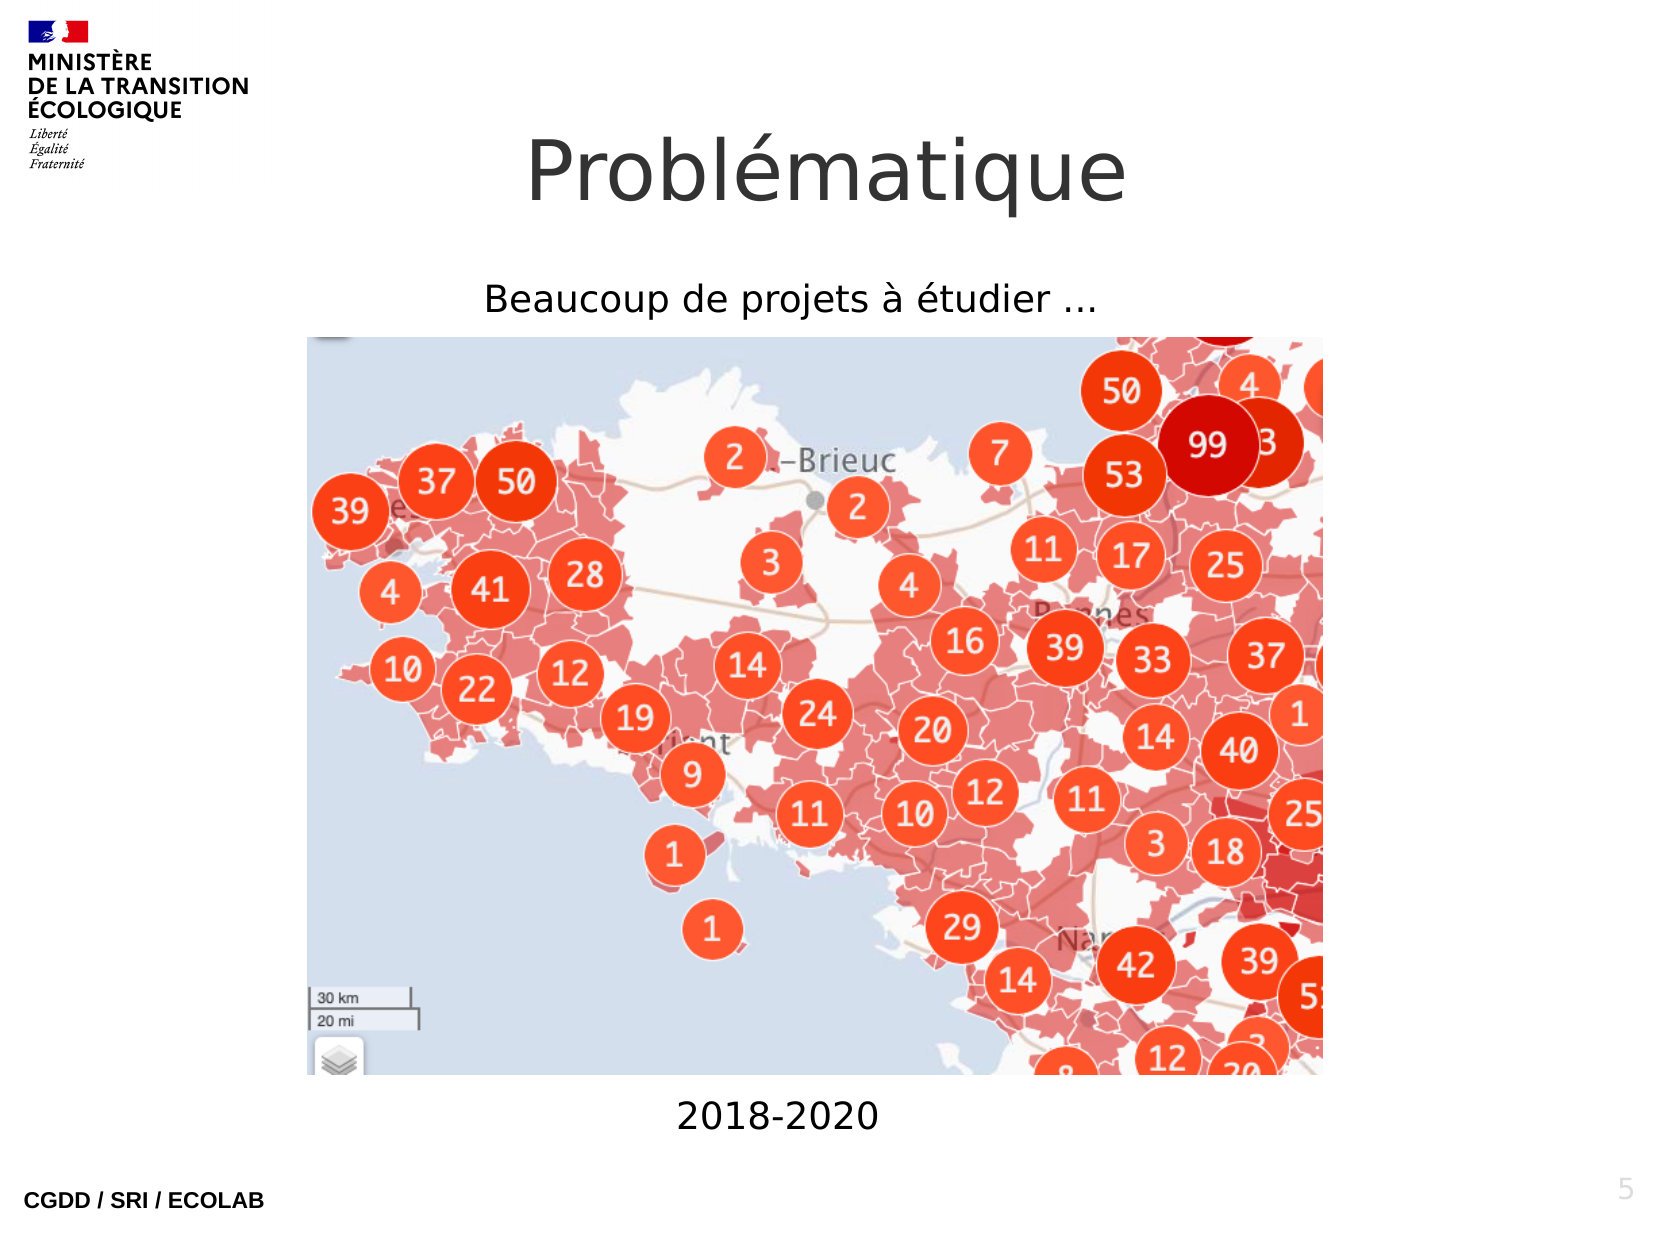

# Problématique
Beaucoup de projets à étudier ...
2018-2020
5